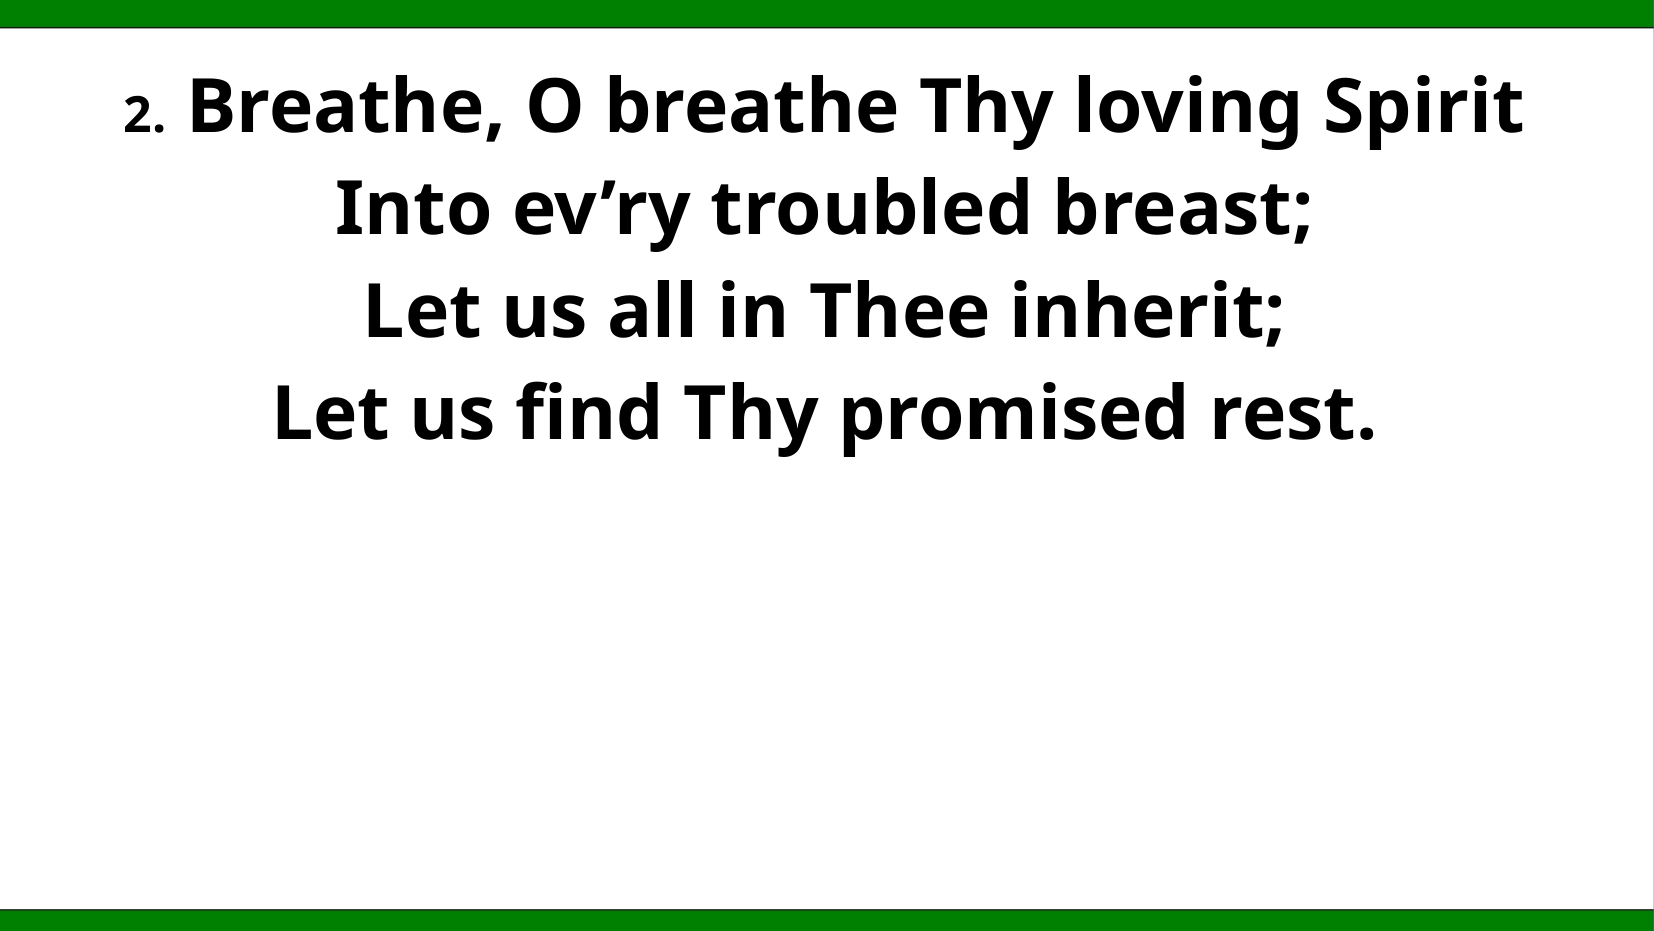

2. Breathe, O breathe Thy loving Spirit
Into ev’ry troubled breast;
Let us all in Thee inherit;
Let us find Thy promised rest.